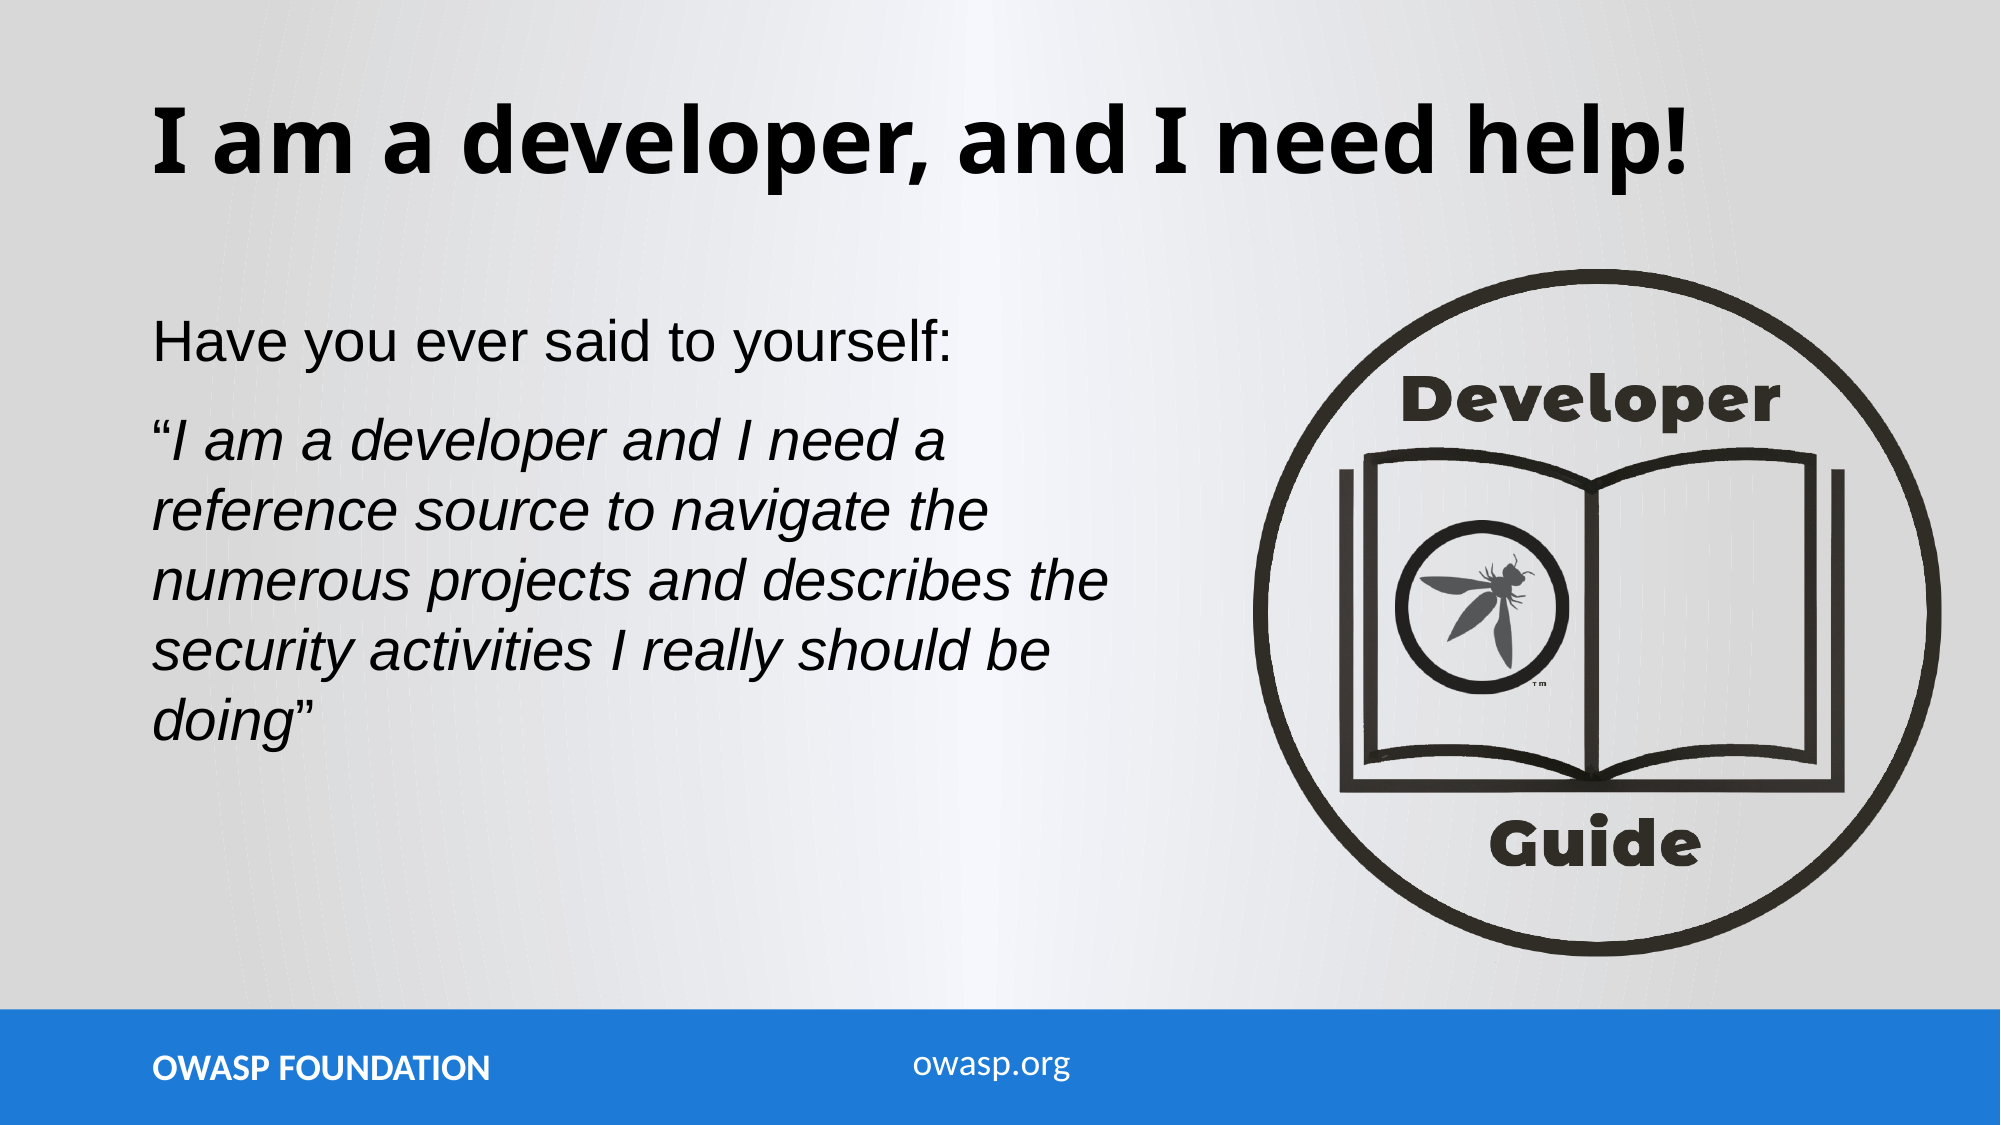

# I am a developer, and I need help!
Have you ever said to yourself:
“I am a developer and I need a reference source to navigate the numerous projects and describes the security activities I really should be doing”